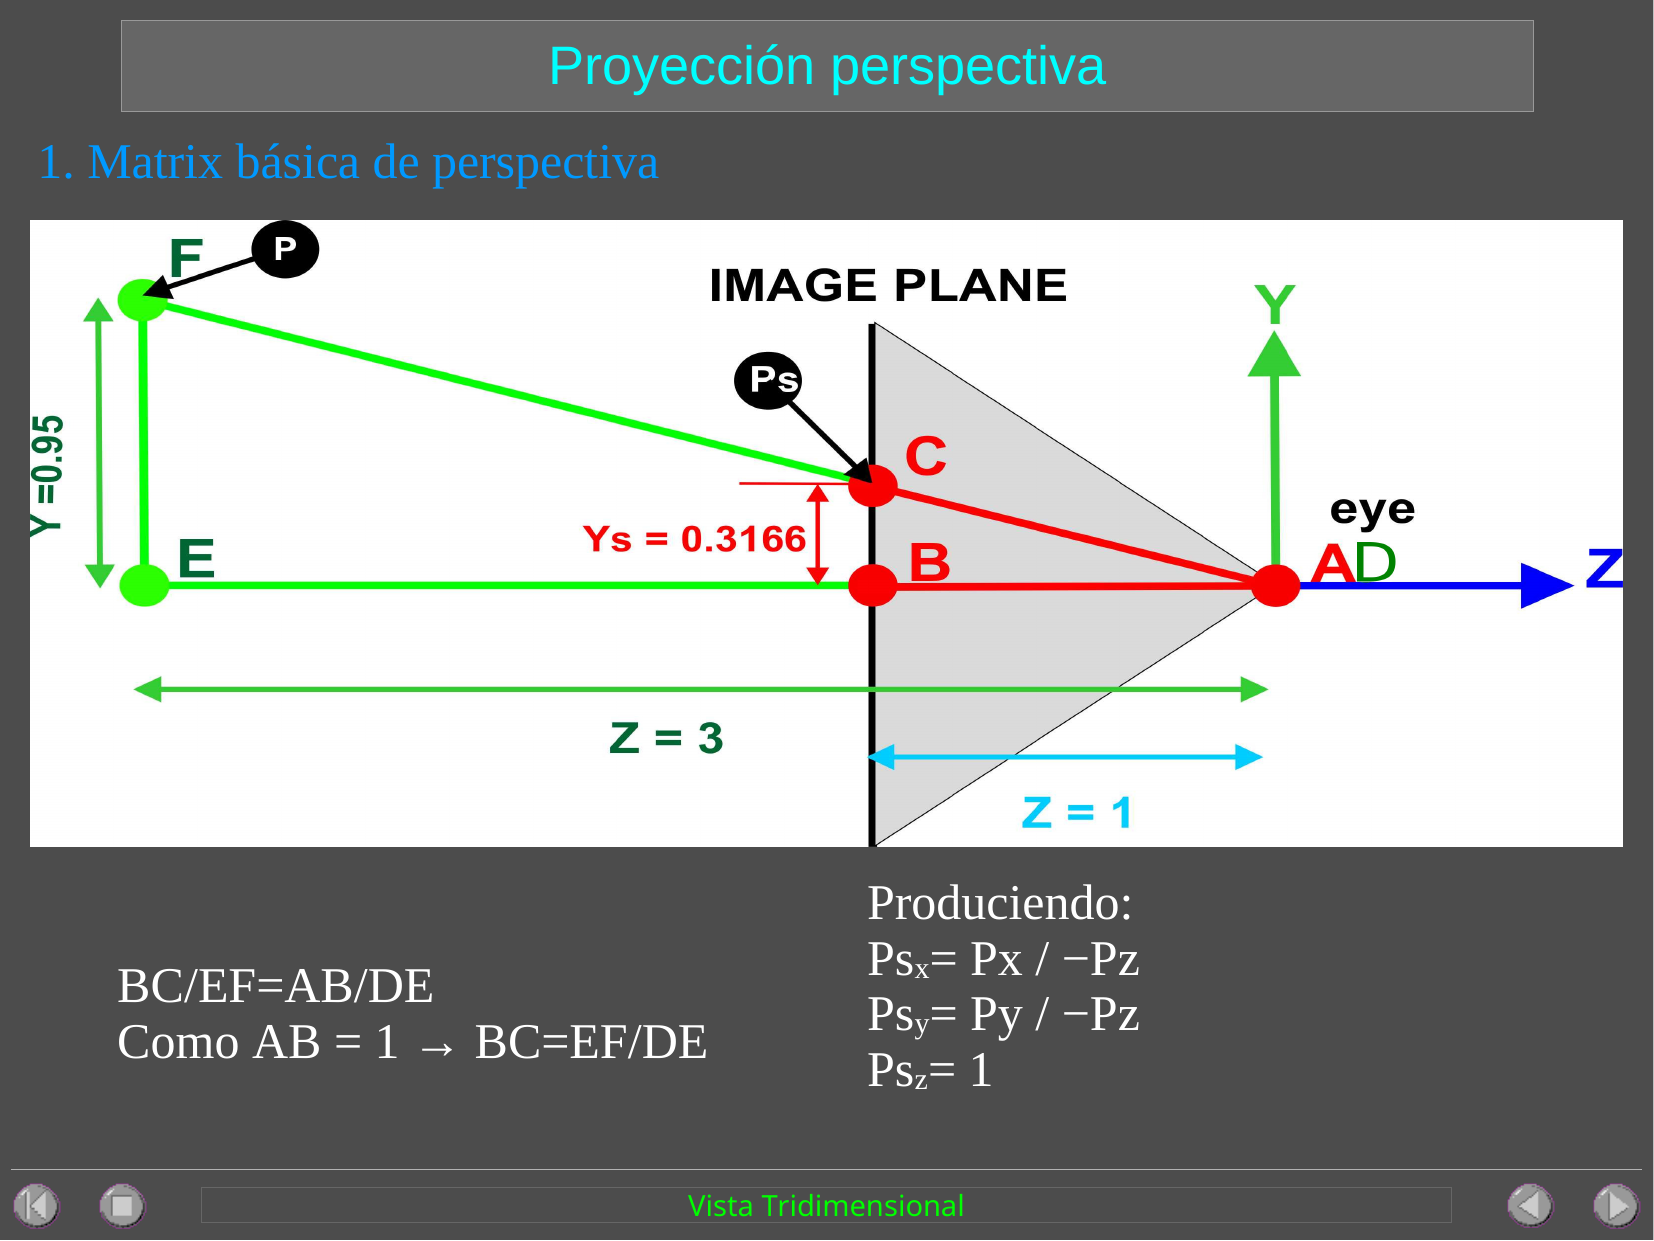

# Proyección perspectiva
1. Matrix básica de perspectiva
Produciendo:
Psx= Px / −Pz
Psy= Py / −Pz
Psz= 1
BC/EF=AB/DE
Como AB = 1 → BC=EF/DE